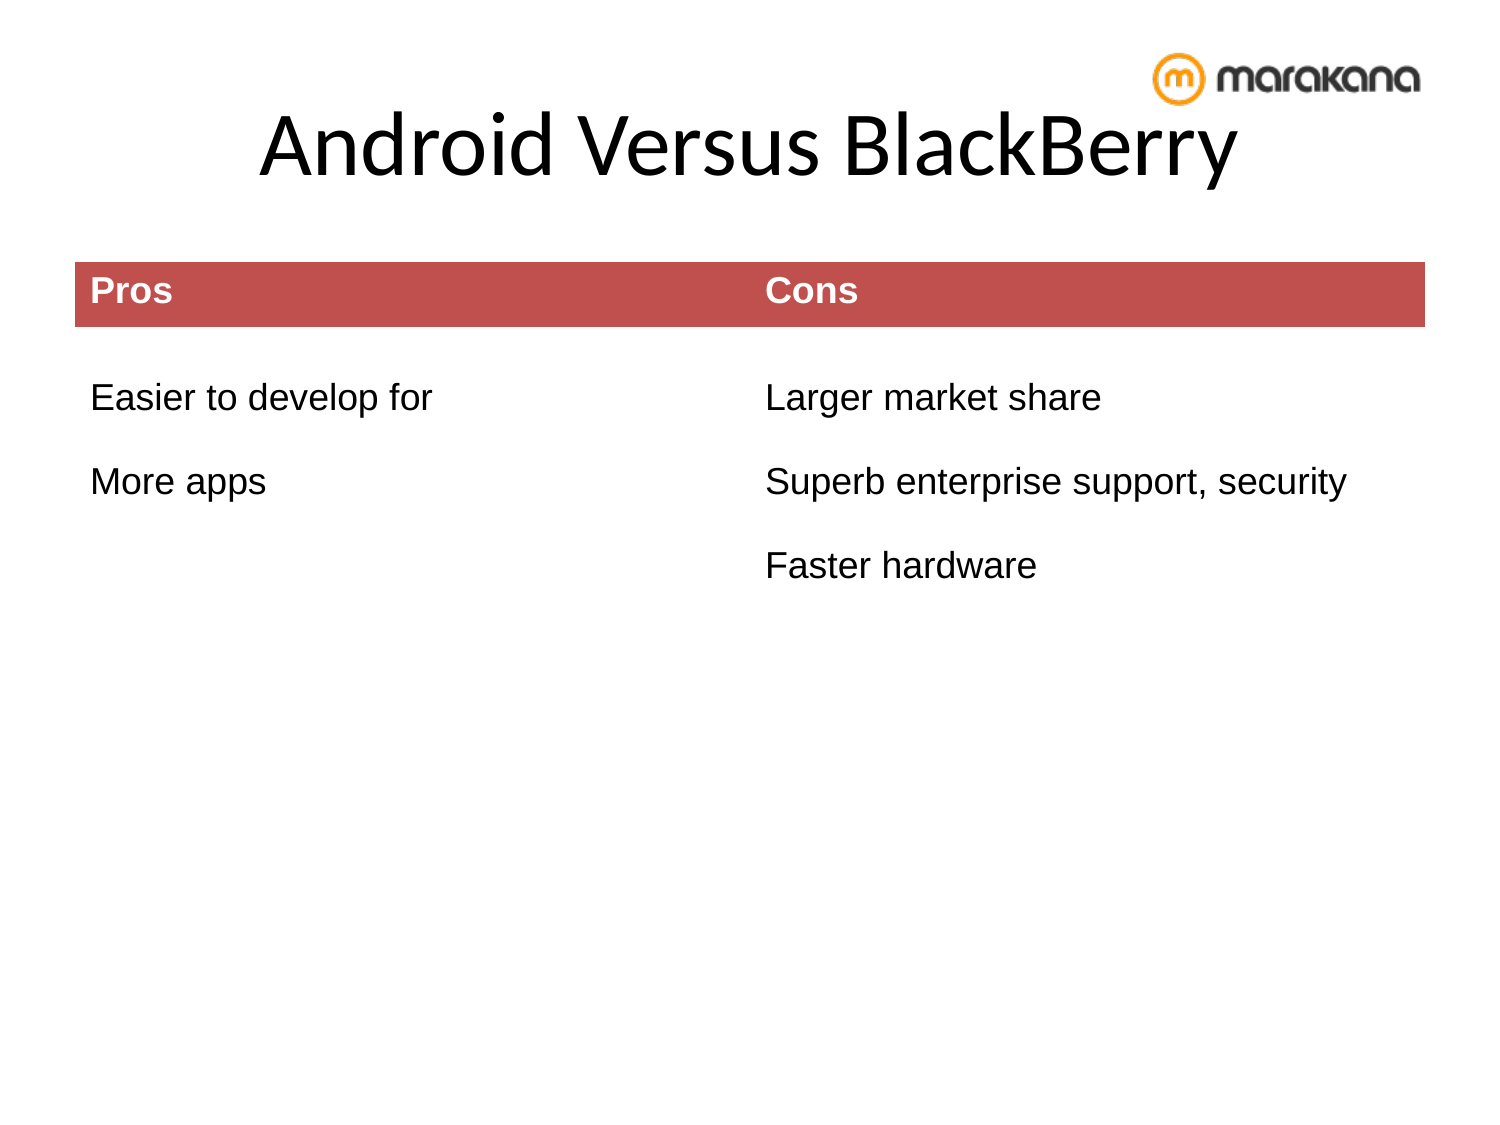

# Android Versus BlackBerry
| Pros | Cons |
| --- | --- |
| Easier to develop for More apps | Larger market share Superb enterprise support, security Faster hardware |